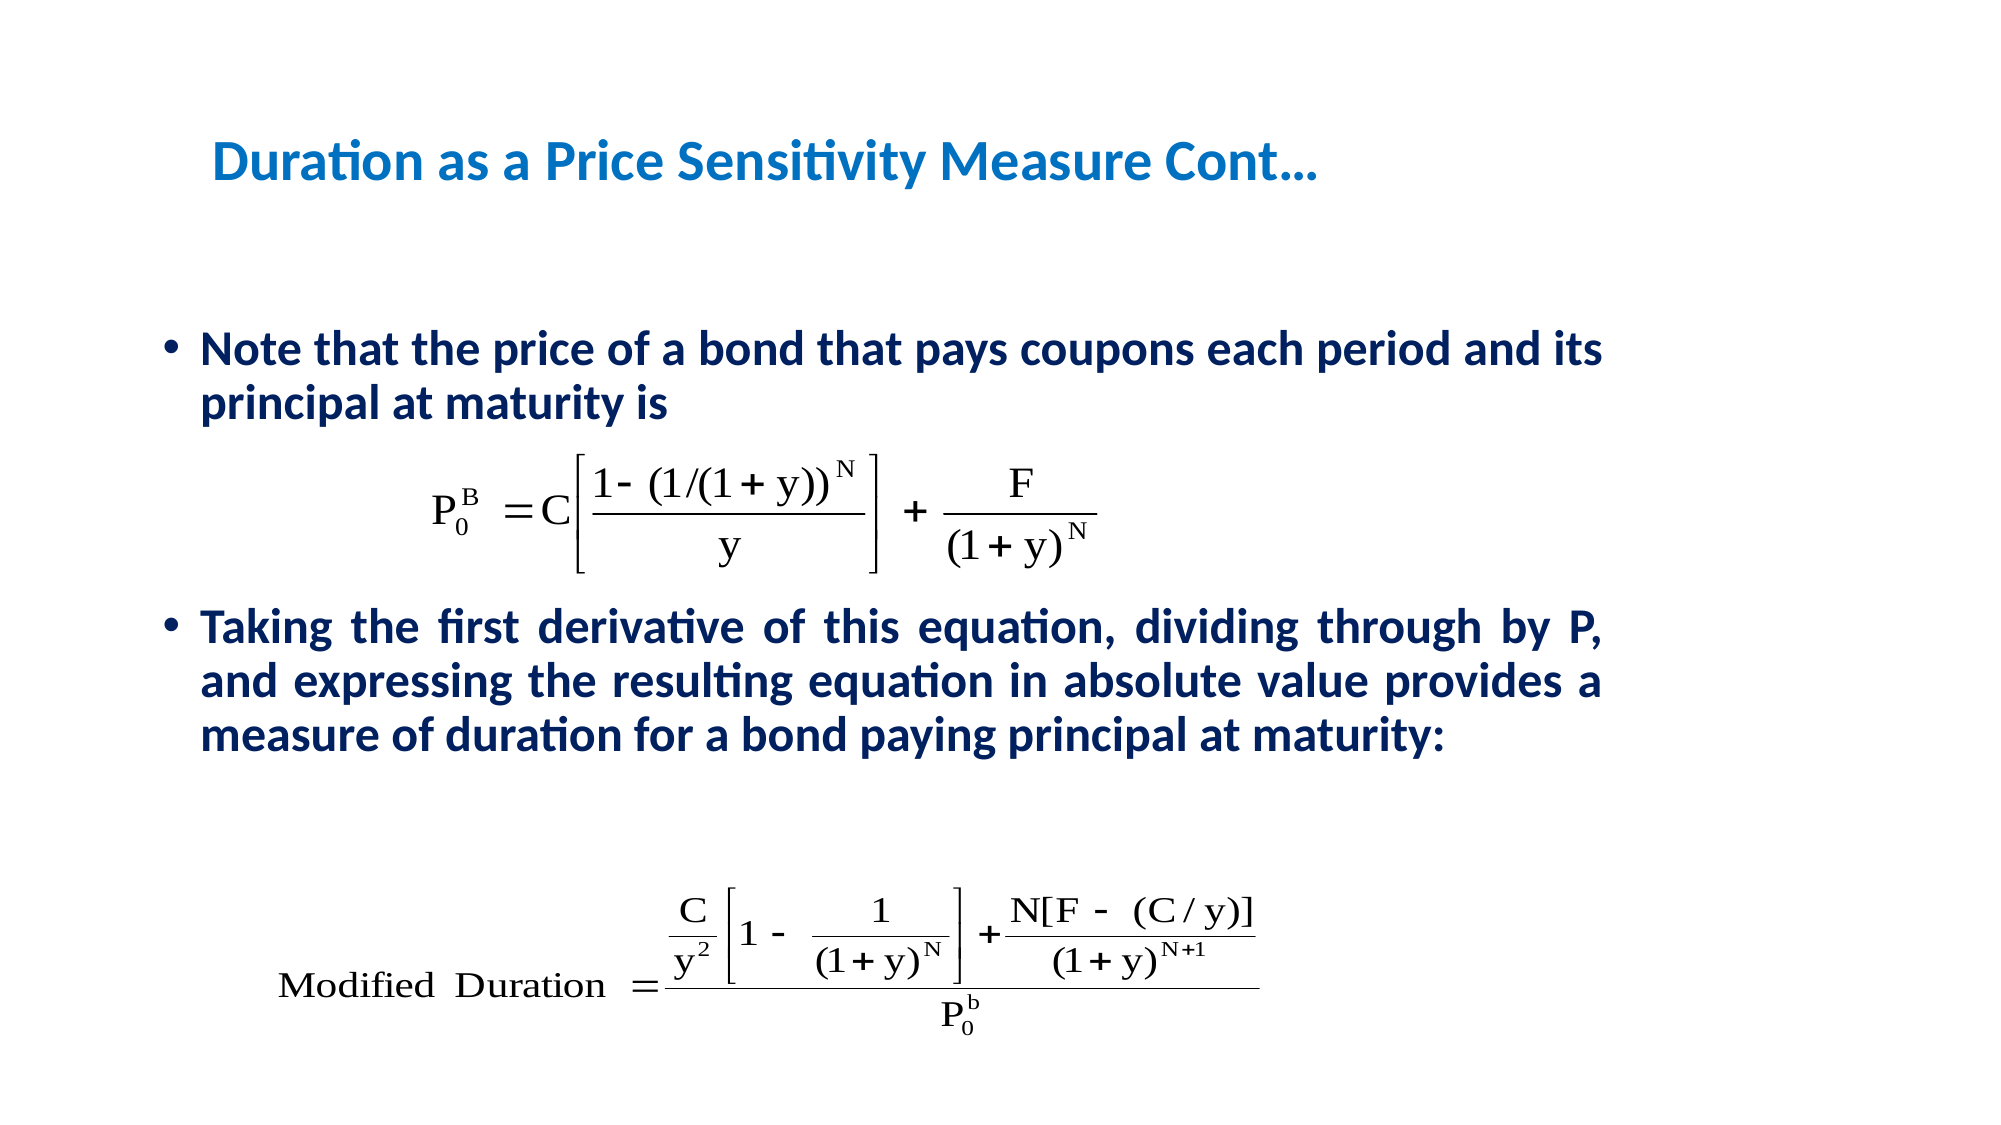

Duration as a Price Sensitivity Measure Cont…
# Note that the price of a bond that pays coupons each period and its principal at maturity is
Taking the first derivative of this equation, dividing through by P, and expressing the resulting equation in absolute value provides a measure of duration for a bond paying principal at maturity: